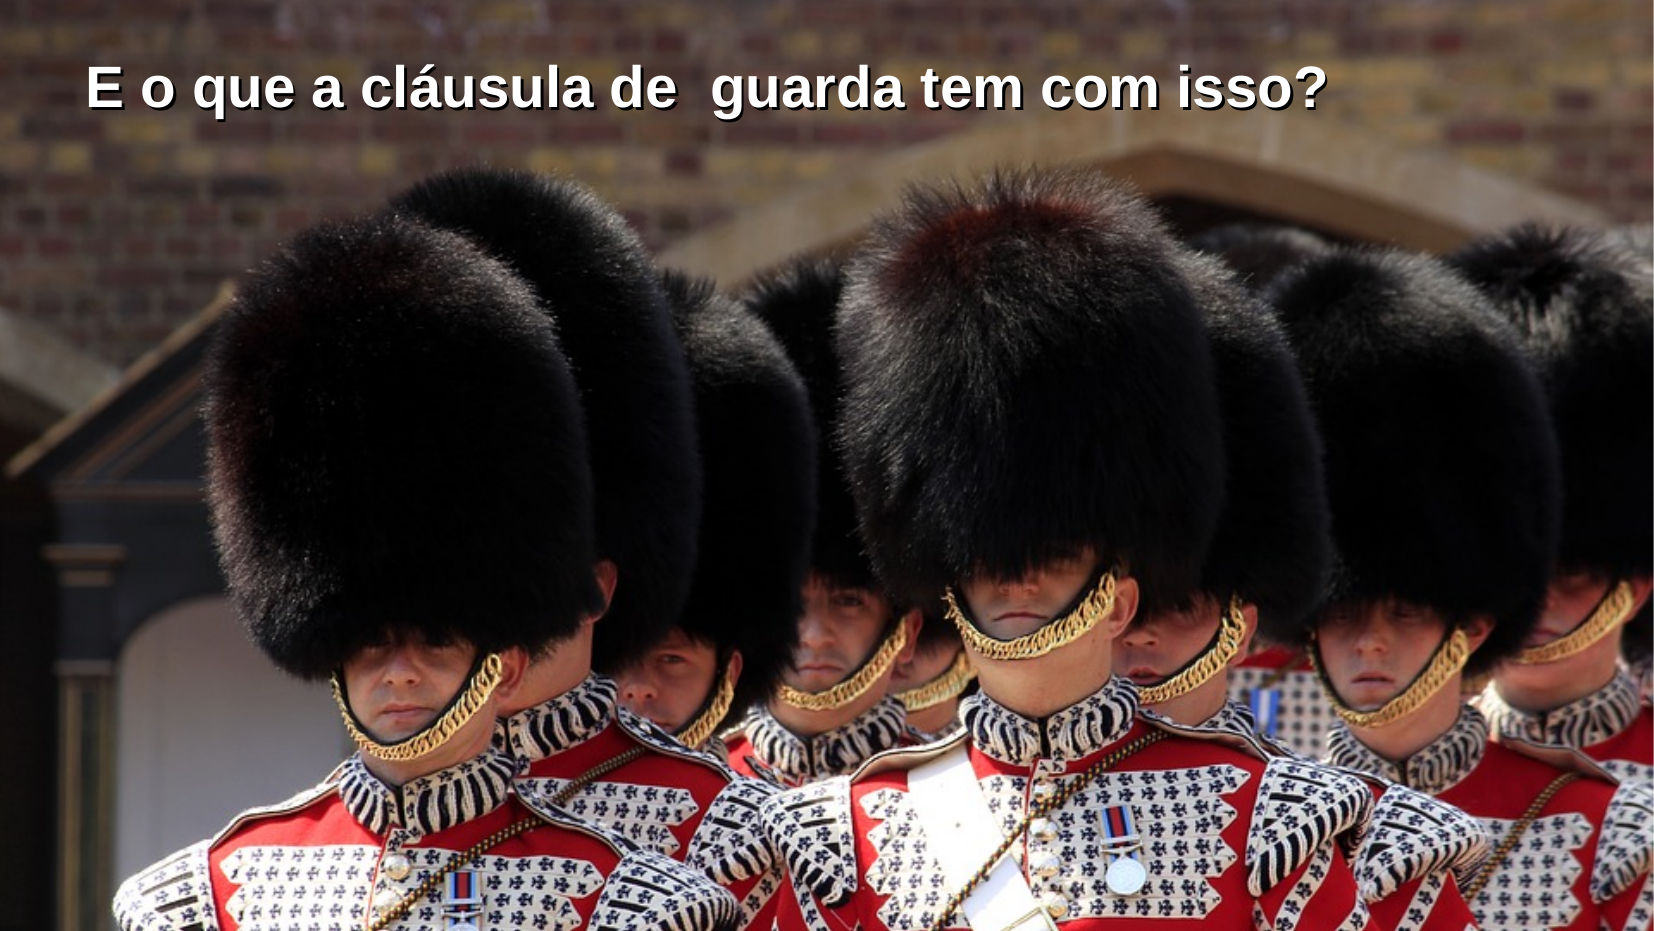

E o que a cláusula de guarda tem com isso?
#